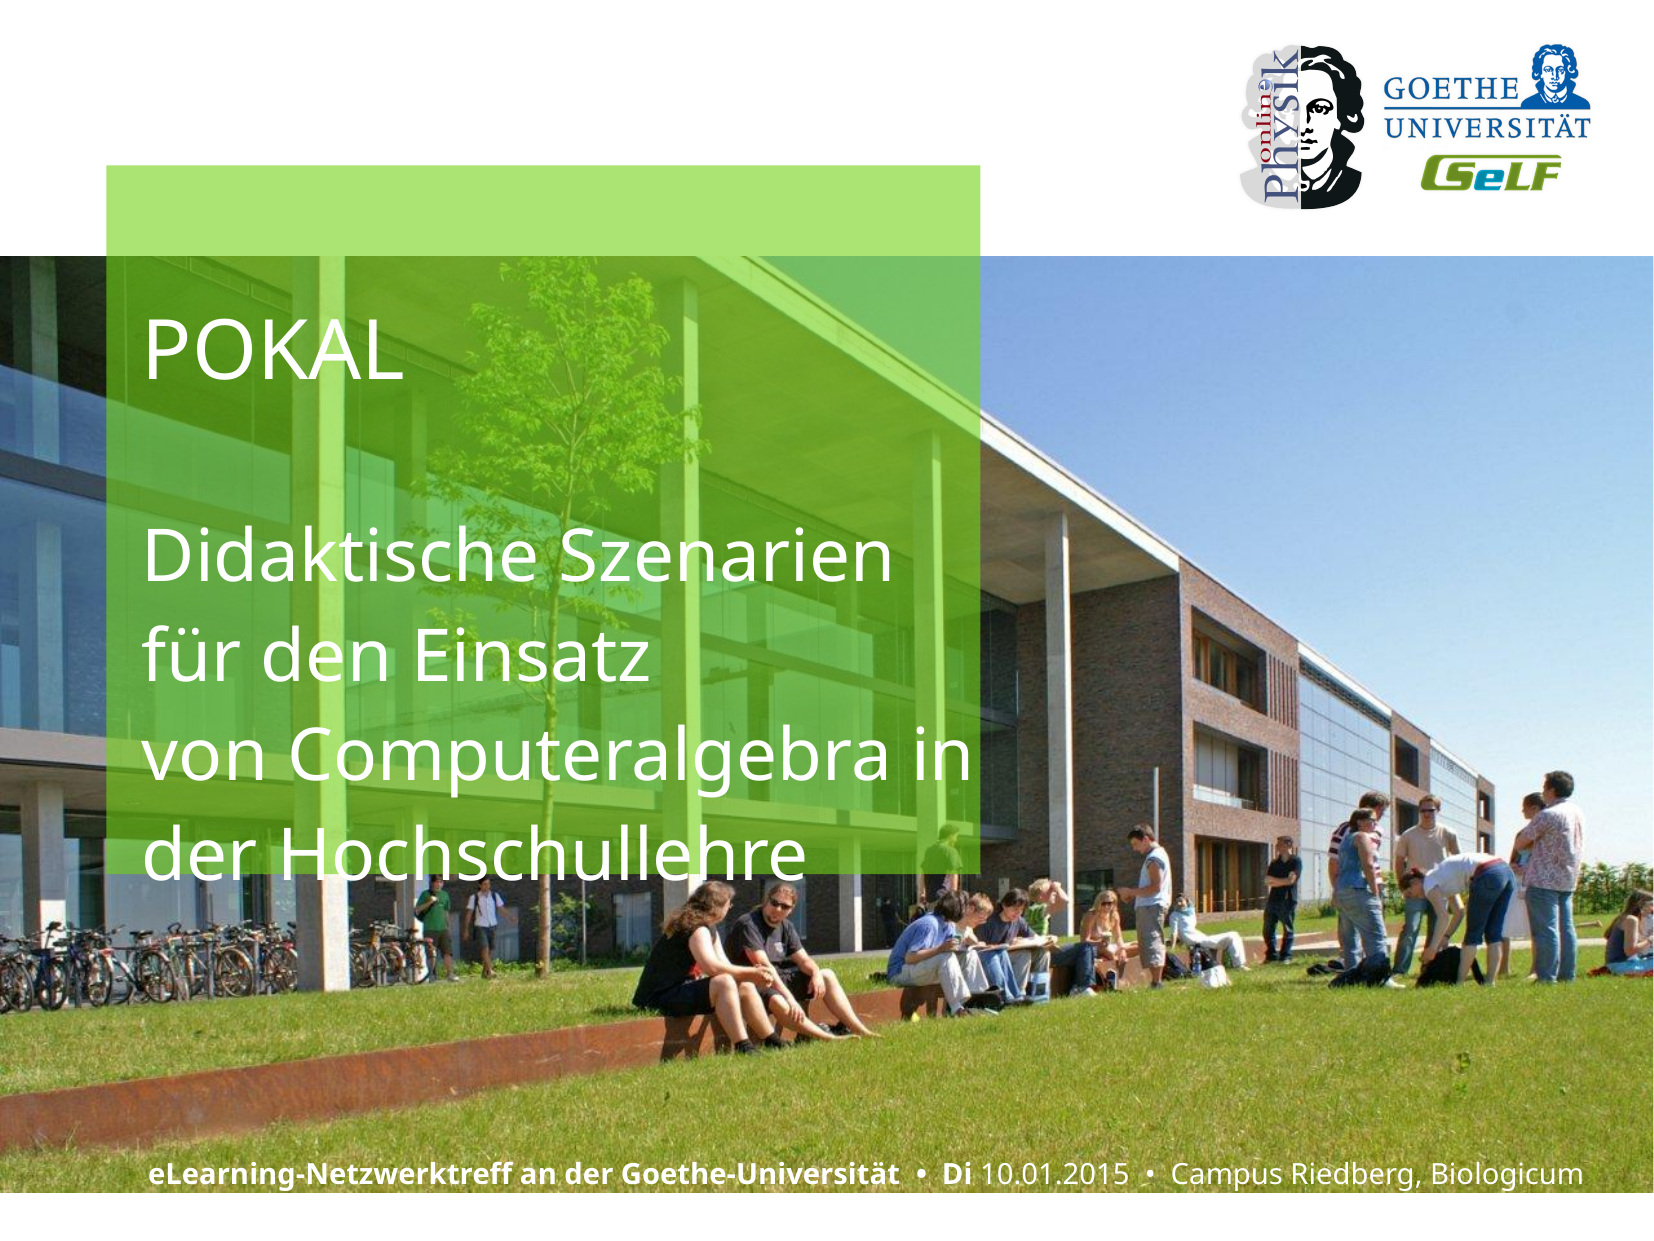

POKAL
Didaktische Szenarien
für den Einsatz
von Computeralgebra in
der Hochschullehre
eLearning-Netzwerktreff an der Goethe-Universität • Di 10.01.2015 • Campus Riedberg, Biologicum